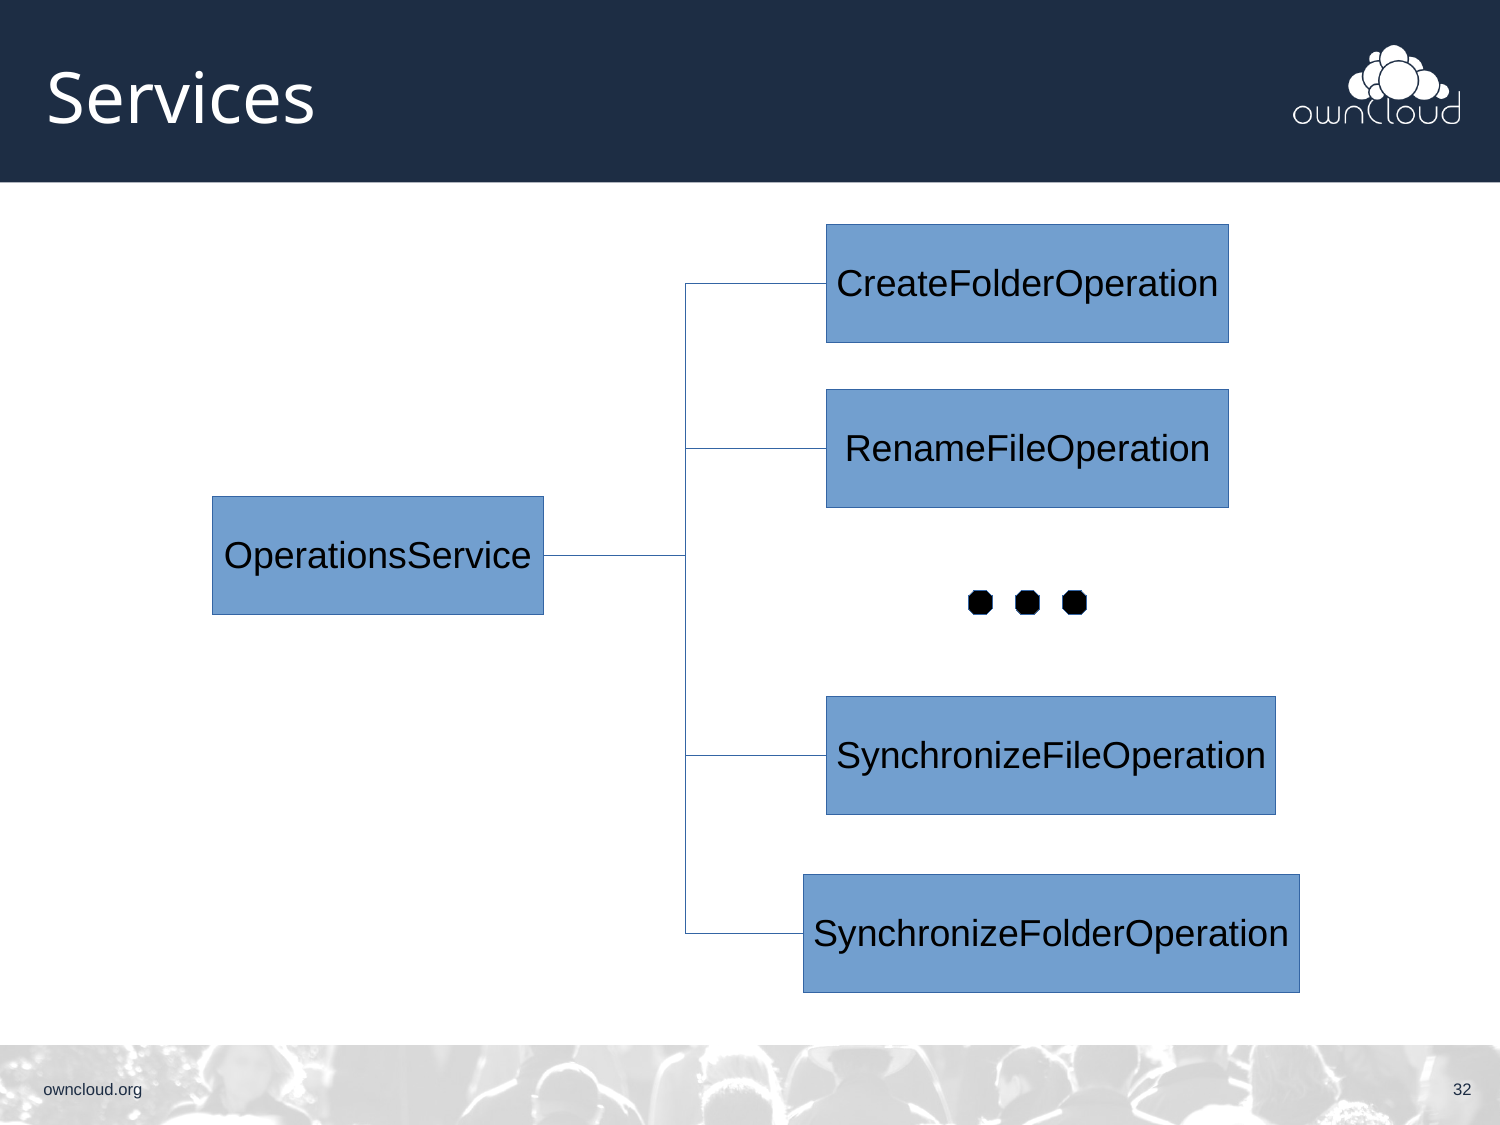

# Services
CreateFolderOperation
RenameFileOperation
OperationsService
SynchronizeFileOperation
SynchronizeFolderOperation